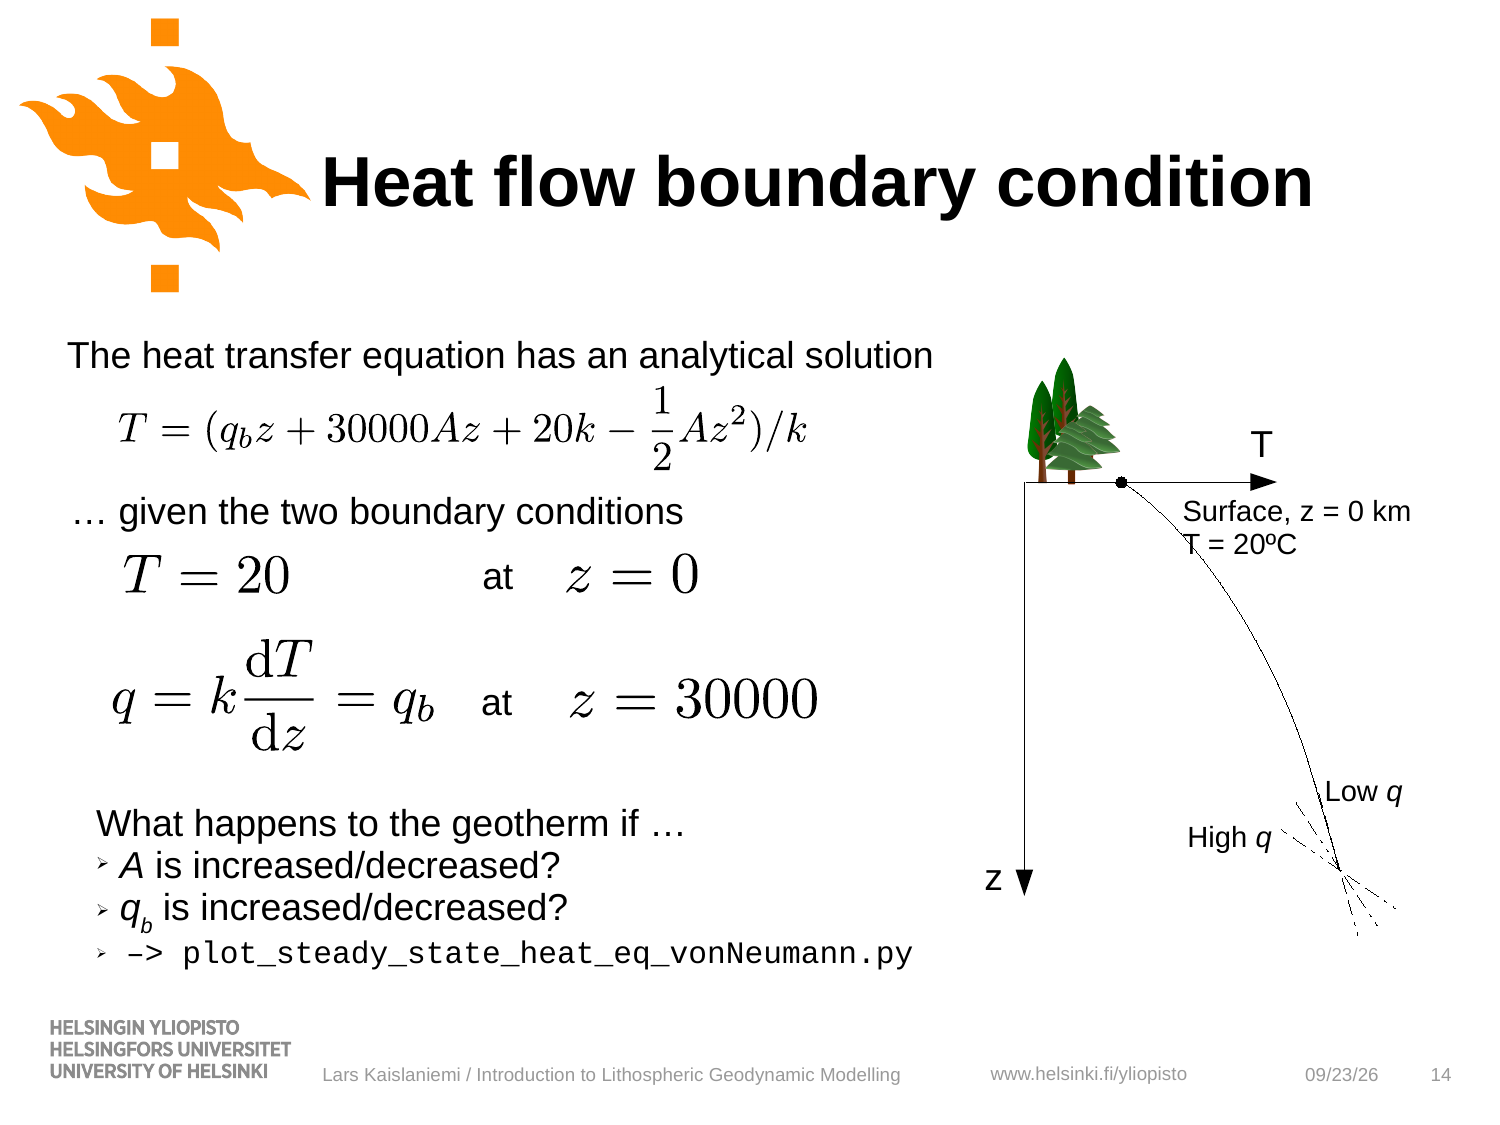

# Heat flow boundary condition
The heat transfer equation has an analytical solution
T
Surface, z = 0 km
T = 20ºC
… given the two boundary conditions
at
at
Low q
What happens to the geotherm if …
 A is increased/decreased?
 qb is increased/decreased?
 –> plot_steady_state_heat_eq_vonNeumann.py
High q
z
Lars Kaislaniemi / Introduction to Lithospheric Geodynamic Modelling
14